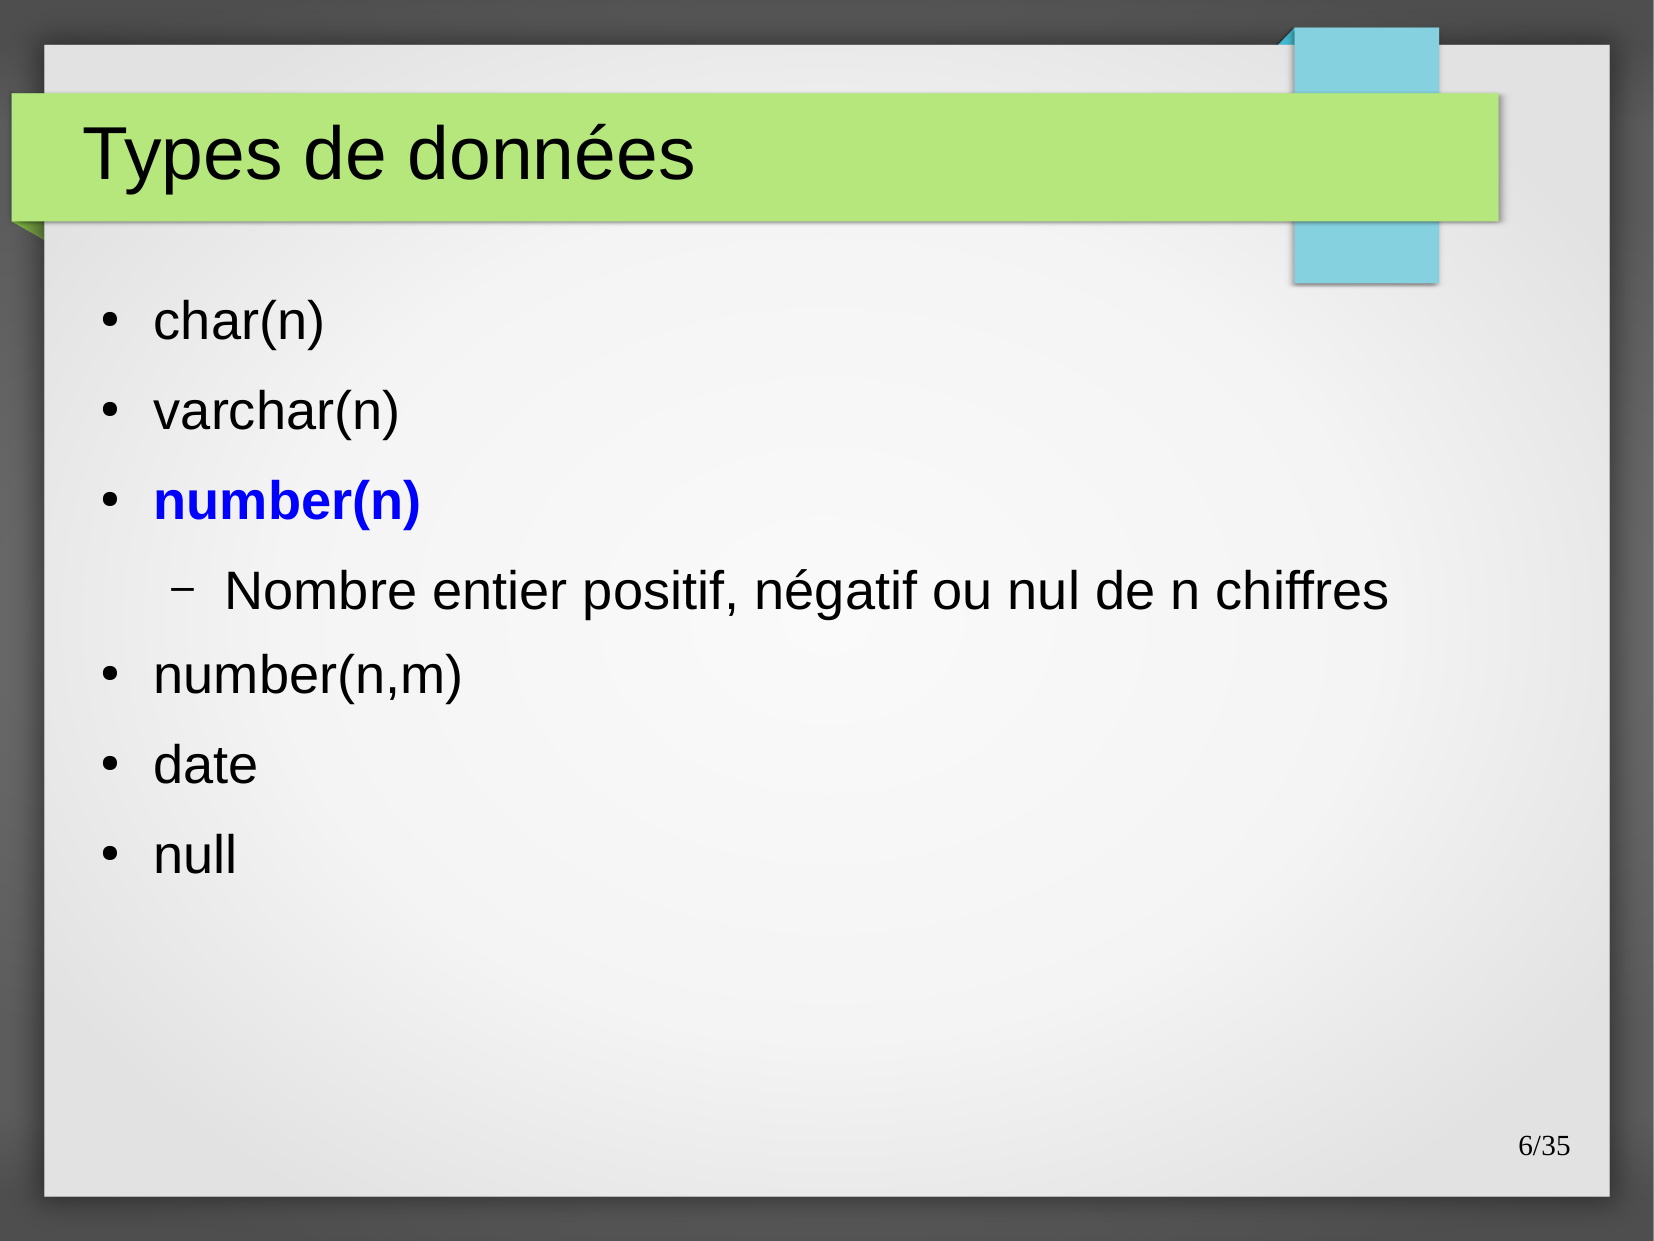

# Types de données
char(n)
varchar(n)
number(n)
Nombre entier positif, négatif ou nul de n chiffres
number(n,m)
date
null
6